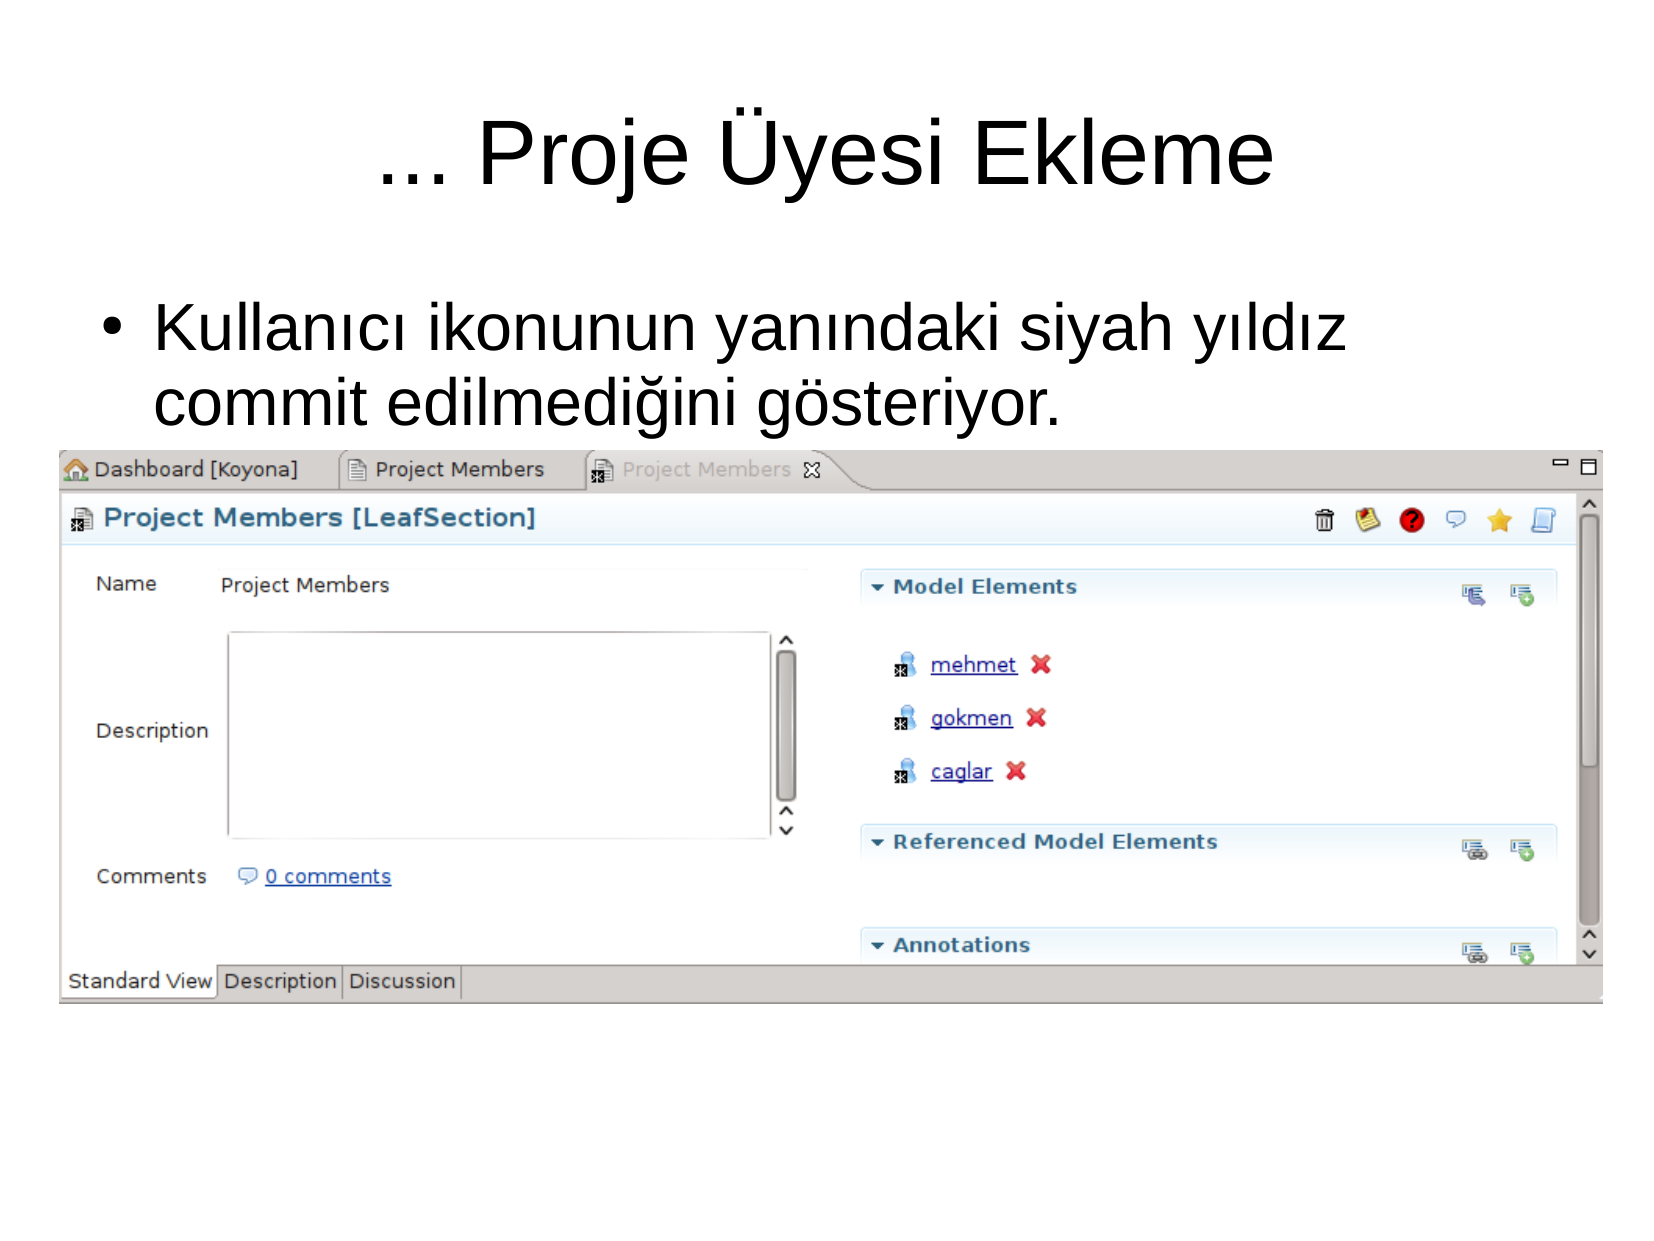

# ... Proje Üyesi Ekleme
Kullanıcı ikonunun yanındaki siyah yıldız commit edilmediğini gösteriyor.